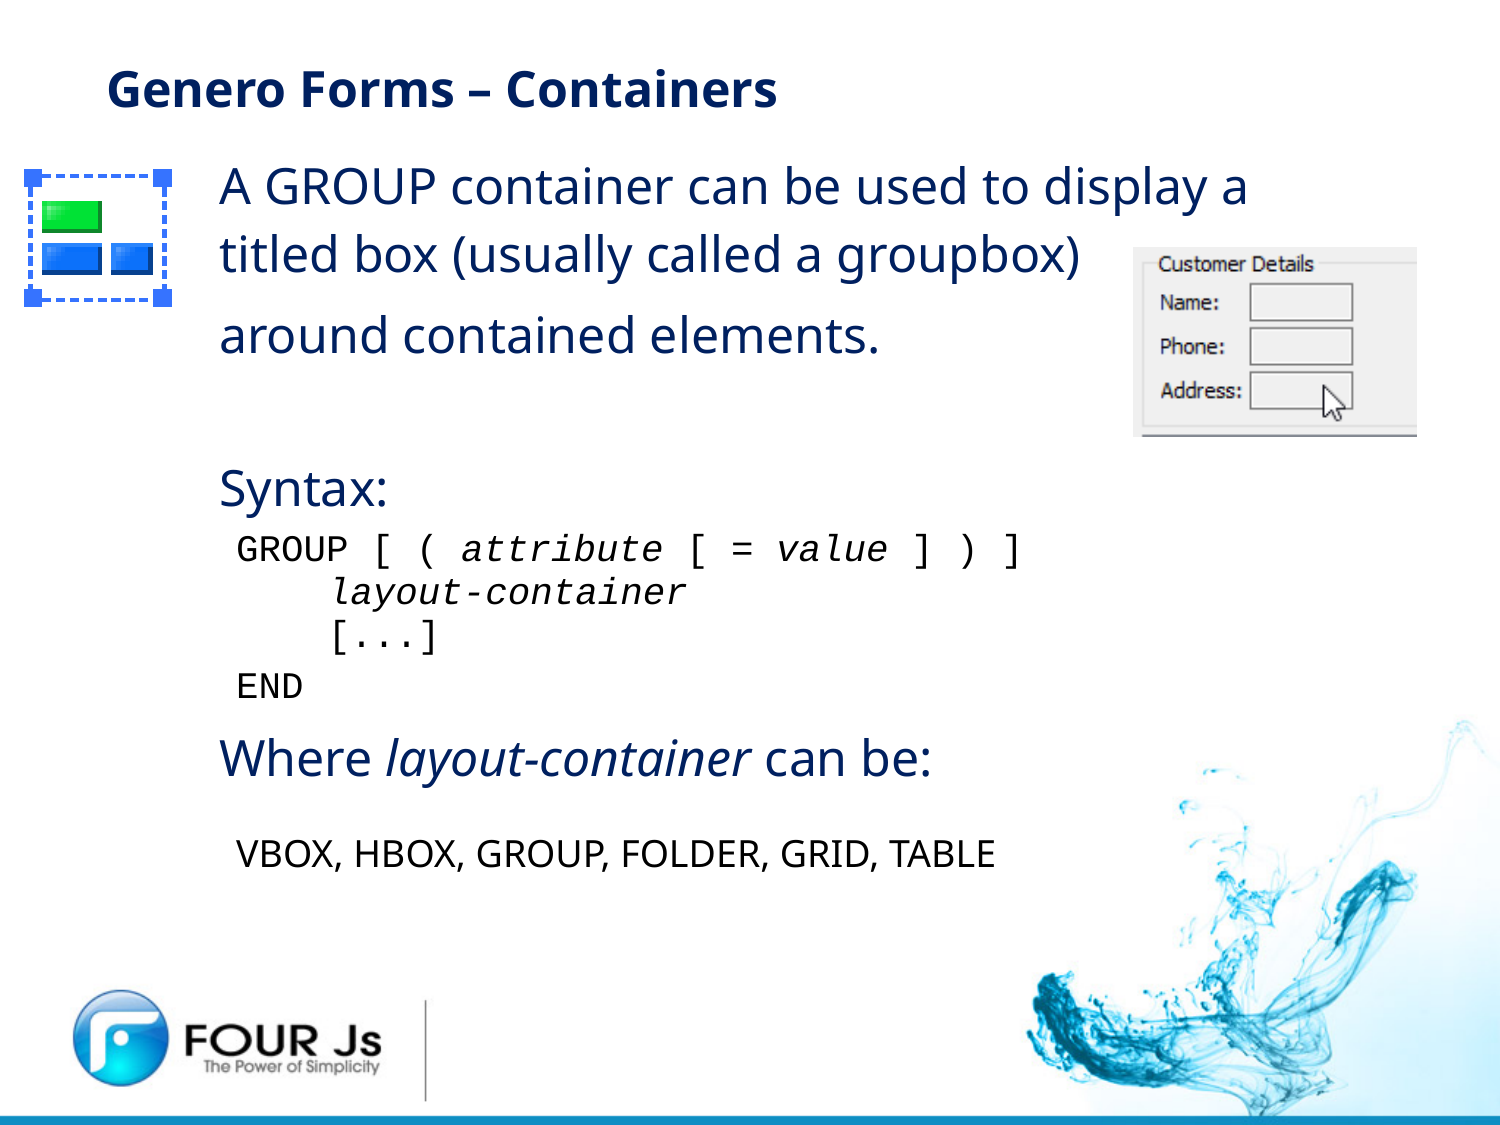

# Genero Forms – Containers
A GROUP container can be used to display a titled box (usually called a groupbox)
around contained elements.
Syntax:
GROUP [ ( attribute [ = value ] ) ]
  layout-container
  [...]
END
Where layout-container can be:
VBOX, HBOX, GROUP, FOLDER, GRID, TABLE